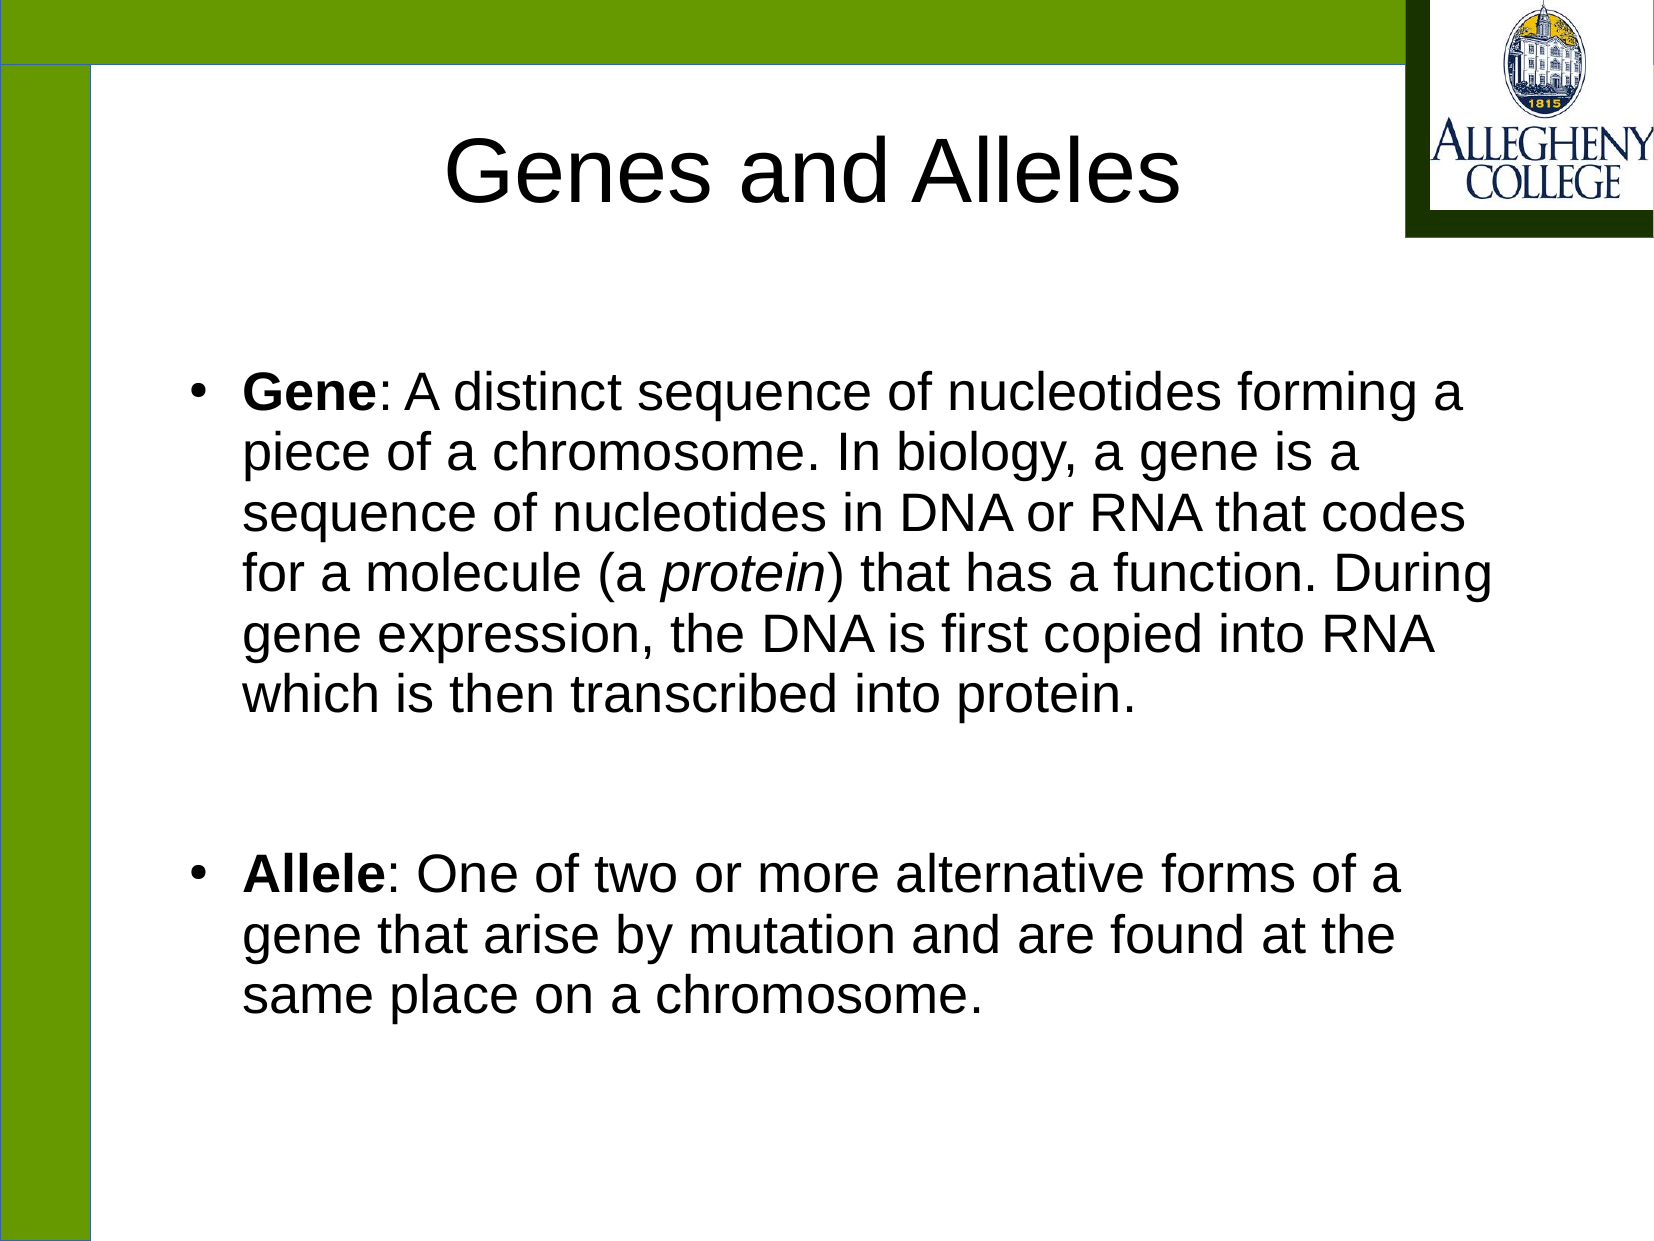

# Genes and Alleles
Gene: A distinct sequence of nucleotides forming a piece of a chromosome. In biology, a gene is a sequence of nucleotides in DNA or RNA that codes for a molecule (a protein) that has a function. During gene expression, the DNA is first copied into RNA which is then transcribed into protein.
Allele: One of two or more alternative forms of a gene that arise by mutation and are found at the same place on a chromosome.